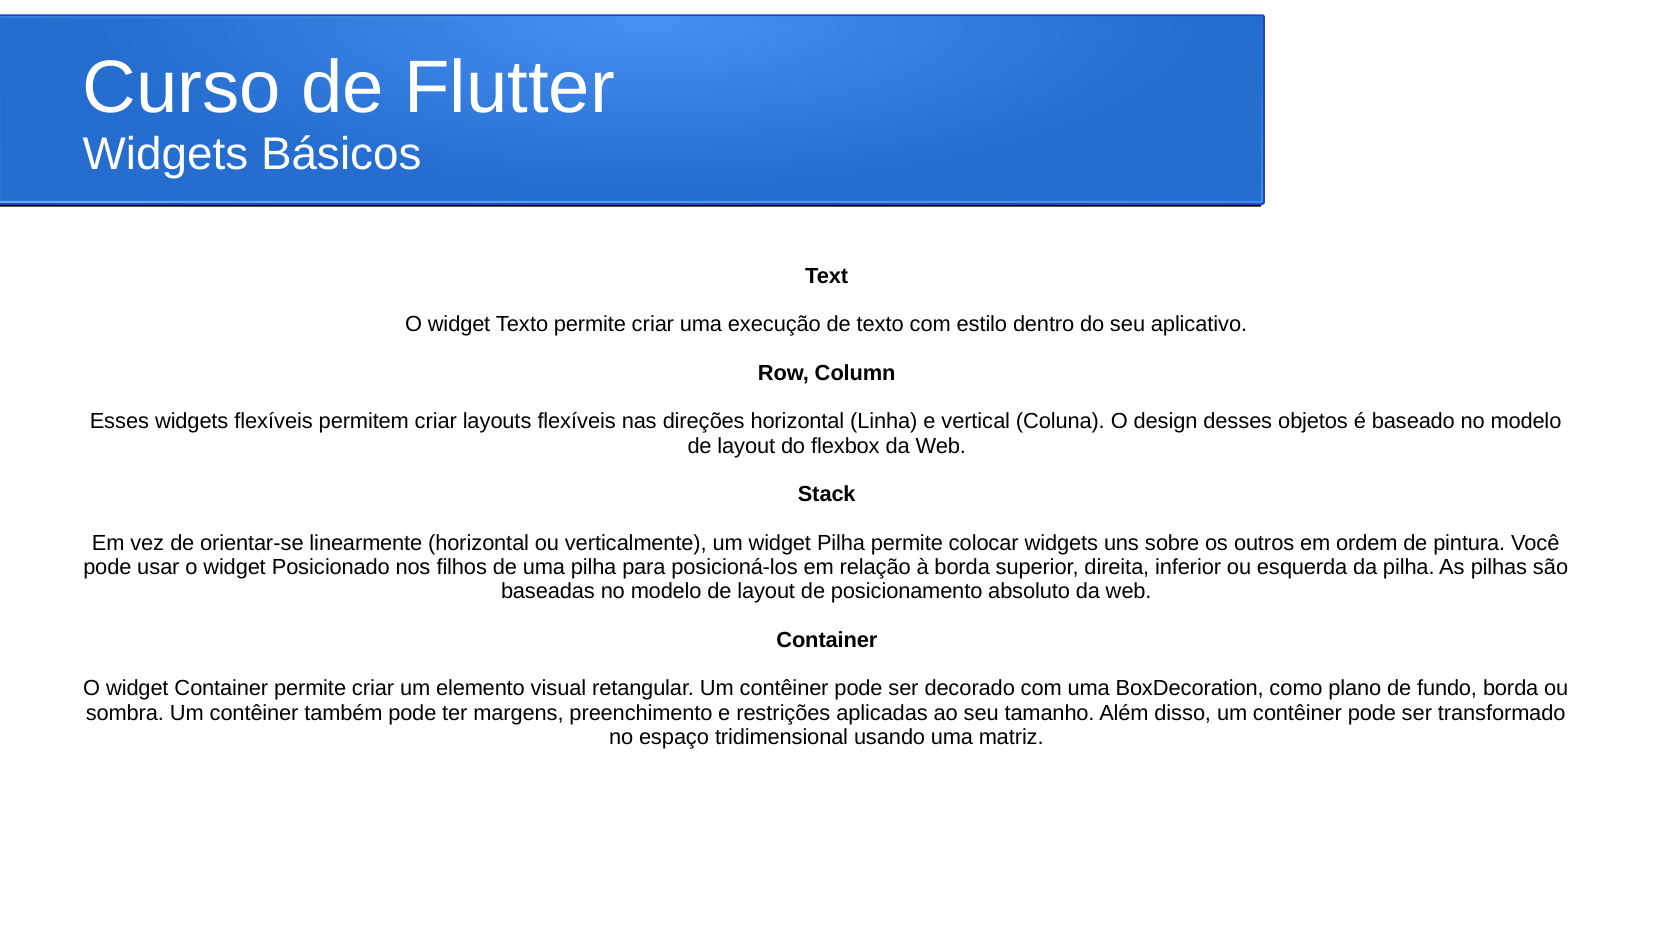

# Curso de Flutter Widgets Básicos
Text
O widget Texto permite criar uma execução de texto com estilo dentro do seu aplicativo.
Row, Column
Esses widgets flexíveis permitem criar layouts flexíveis nas direções horizontal (Linha) e vertical (Coluna). O design desses objetos é baseado no modelo de layout do flexbox da Web.
Stack
Em vez de orientar-se linearmente (horizontal ou verticalmente), um widget Pilha permite colocar widgets uns sobre os outros em ordem de pintura. Você pode usar o widget Posicionado nos filhos de uma pilha para posicioná-los em relação à borda superior, direita, inferior ou esquerda da pilha. As pilhas são baseadas no modelo de layout de posicionamento absoluto da web.
Container
O widget Container permite criar um elemento visual retangular. Um contêiner pode ser decorado com uma BoxDecoration, como plano de fundo, borda ou sombra. Um contêiner também pode ter margens, preenchimento e restrições aplicadas ao seu tamanho. Além disso, um contêiner pode ser transformado no espaço tridimensional usando uma matriz.